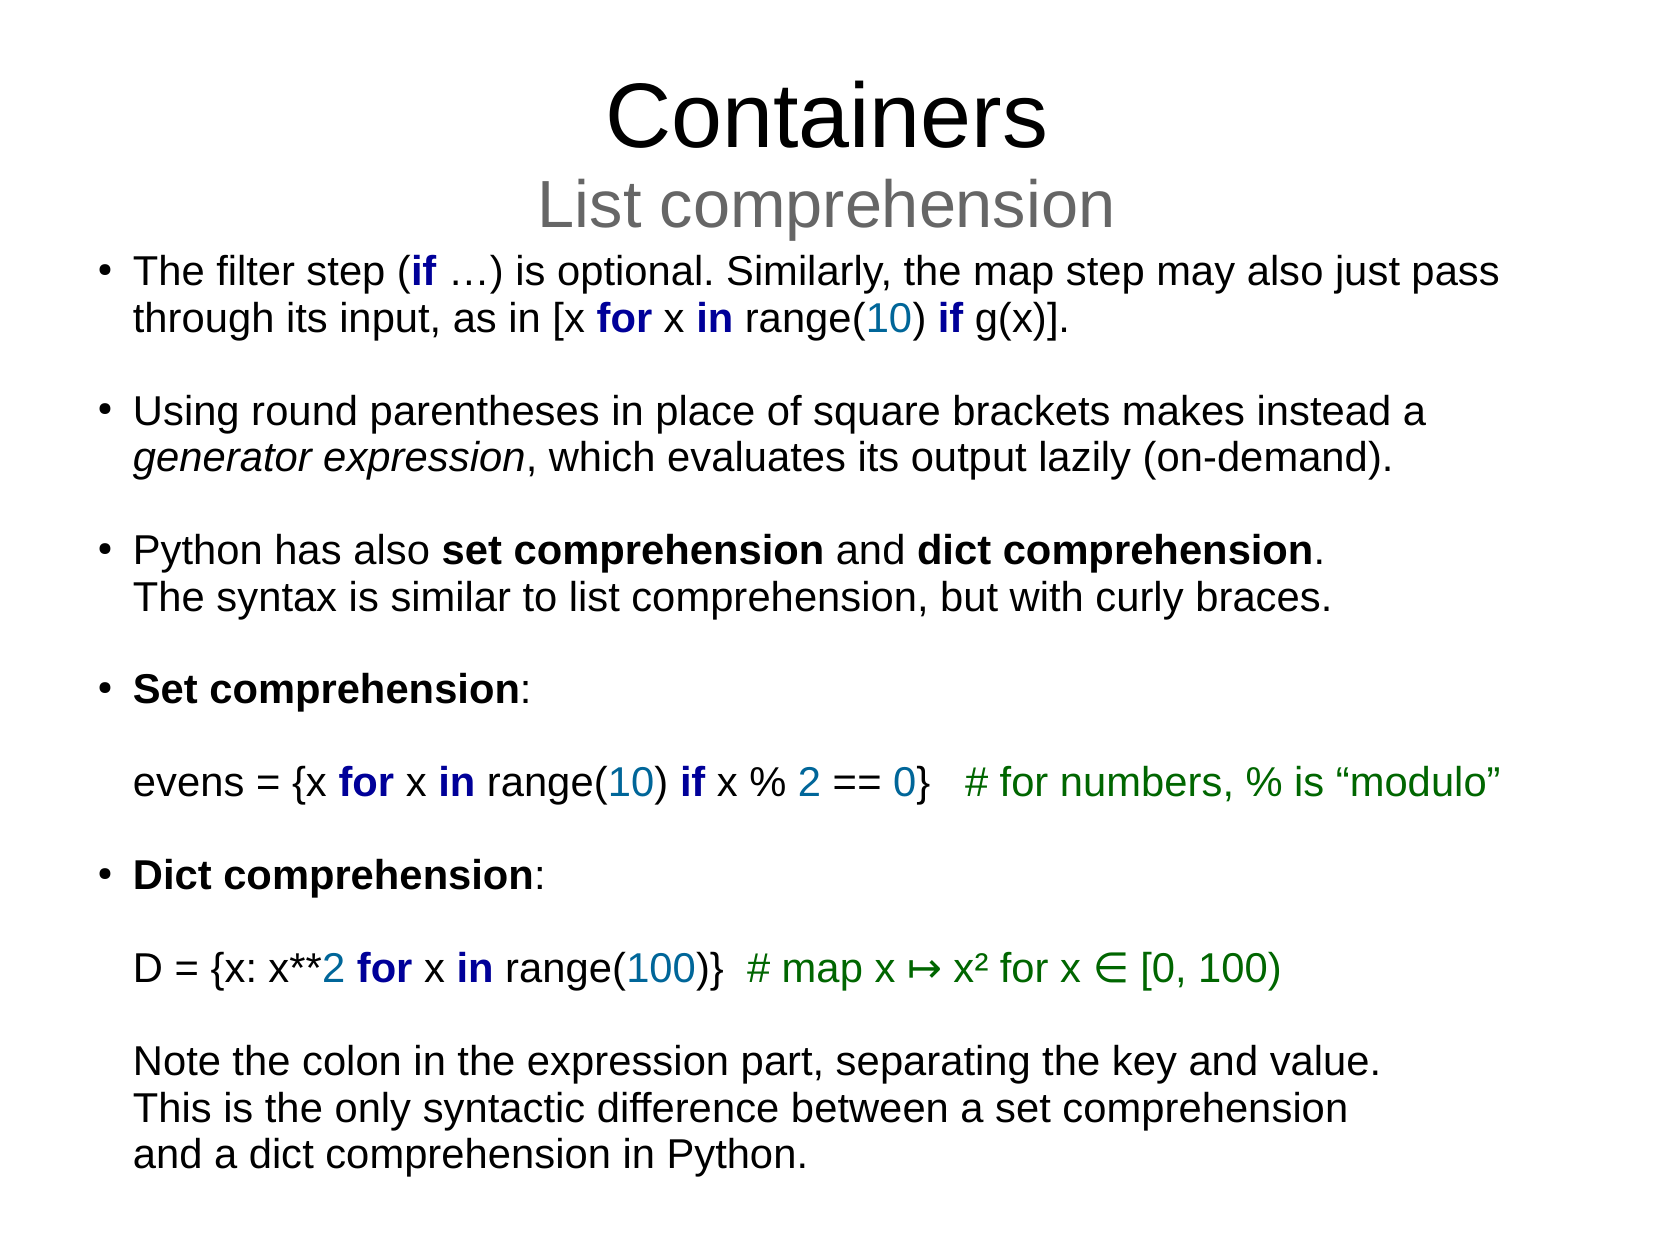

# Containers List comprehension
The filter step (if …) is optional. Similarly, the map step may also just pass through its input, as in [x for x in range(10) if g(x)].
Using round parentheses in place of square brackets makes instead a generator expression, which evaluates its output lazily (on-demand).
Python has also set comprehension and dict comprehension.
The syntax is similar to list comprehension, but with curly braces.
Set comprehension:
evens = {x for x in range(10) if x % 2 == 0} # for numbers, % is “modulo”
Dict comprehension:
D = {x: x**2 for x in range(100)} # map x ↦ x² for x ∈ [0, 100)
Note the colon in the expression part, separating the key and value.
This is the only syntactic difference between a set comprehension
and a dict comprehension in Python.